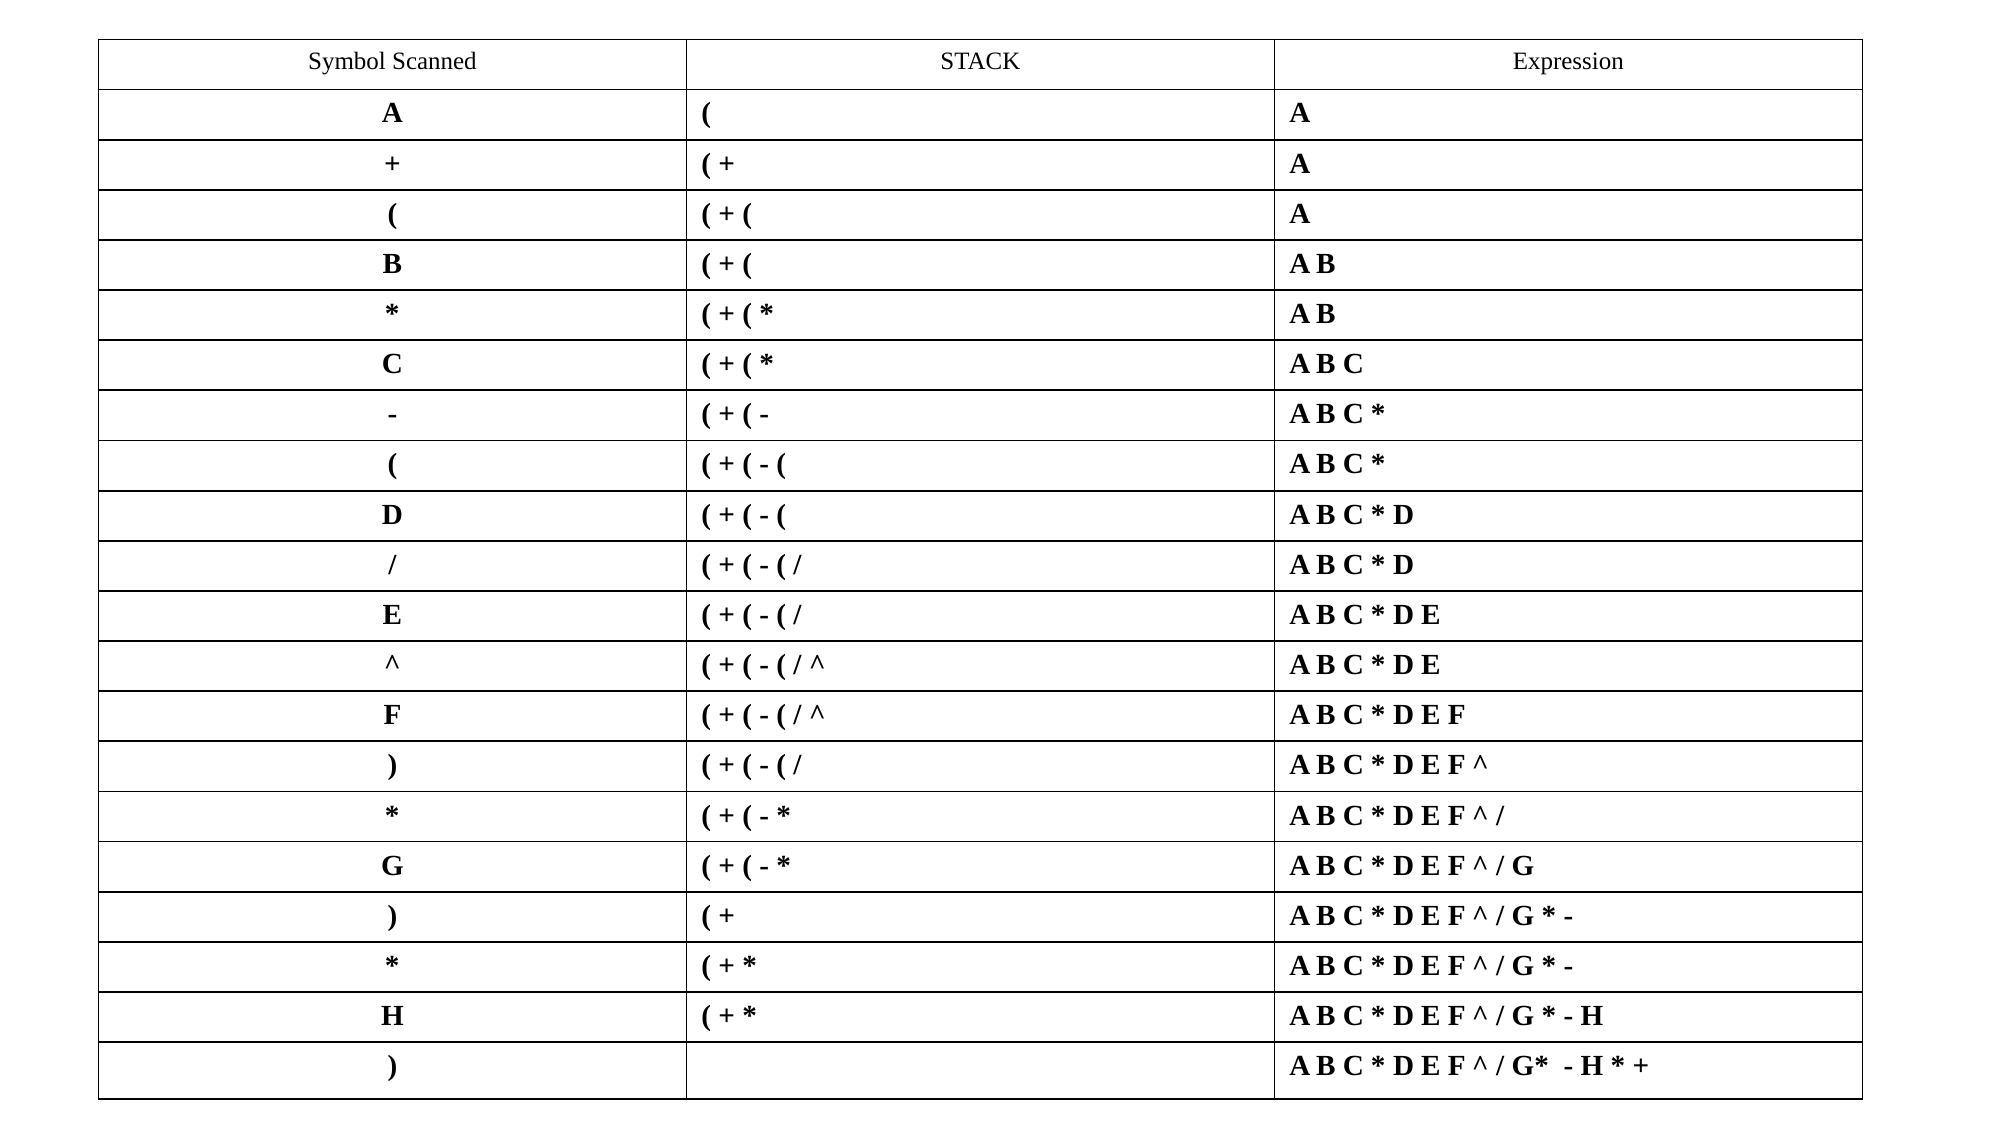

| Symbol Scanned | STACK | Expression |
| --- | --- | --- |
| A | ( | A |
| + | ( + | A |
| ( | ( + ( | A |
| B | ( + ( | A B |
| \* | ( + ( \* | A B |
| C | ( + ( \* | A B C |
| - | ( + ( - | A B C \* |
| ( | ( + ( - ( | A B C \* |
| D | ( + ( - ( | A B C \* D |
| / | ( + ( - ( / | A B C \* D |
| E | ( + ( - ( / | A B C \* D E |
| ^ | ( + ( - ( / ^ | A B C \* D E |
| F | ( + ( - ( / ^ | A B C \* D E F |
| ) | ( + ( - ( / | A B C \* D E F ^ |
| \* | ( + ( - \* | A B C \* D E F ^ / |
| G | ( + ( - \* | A B C \* D E F ^ / G |
| ) | ( + | A B C \* D E F ^ / G \* - |
| \* | ( + \* | A B C \* D E F ^ / G \* - |
| H | ( + \* | A B C \* D E F ^ / G \* - H |
| ) | | A B C \* D E F ^ / G\* - H \* + |